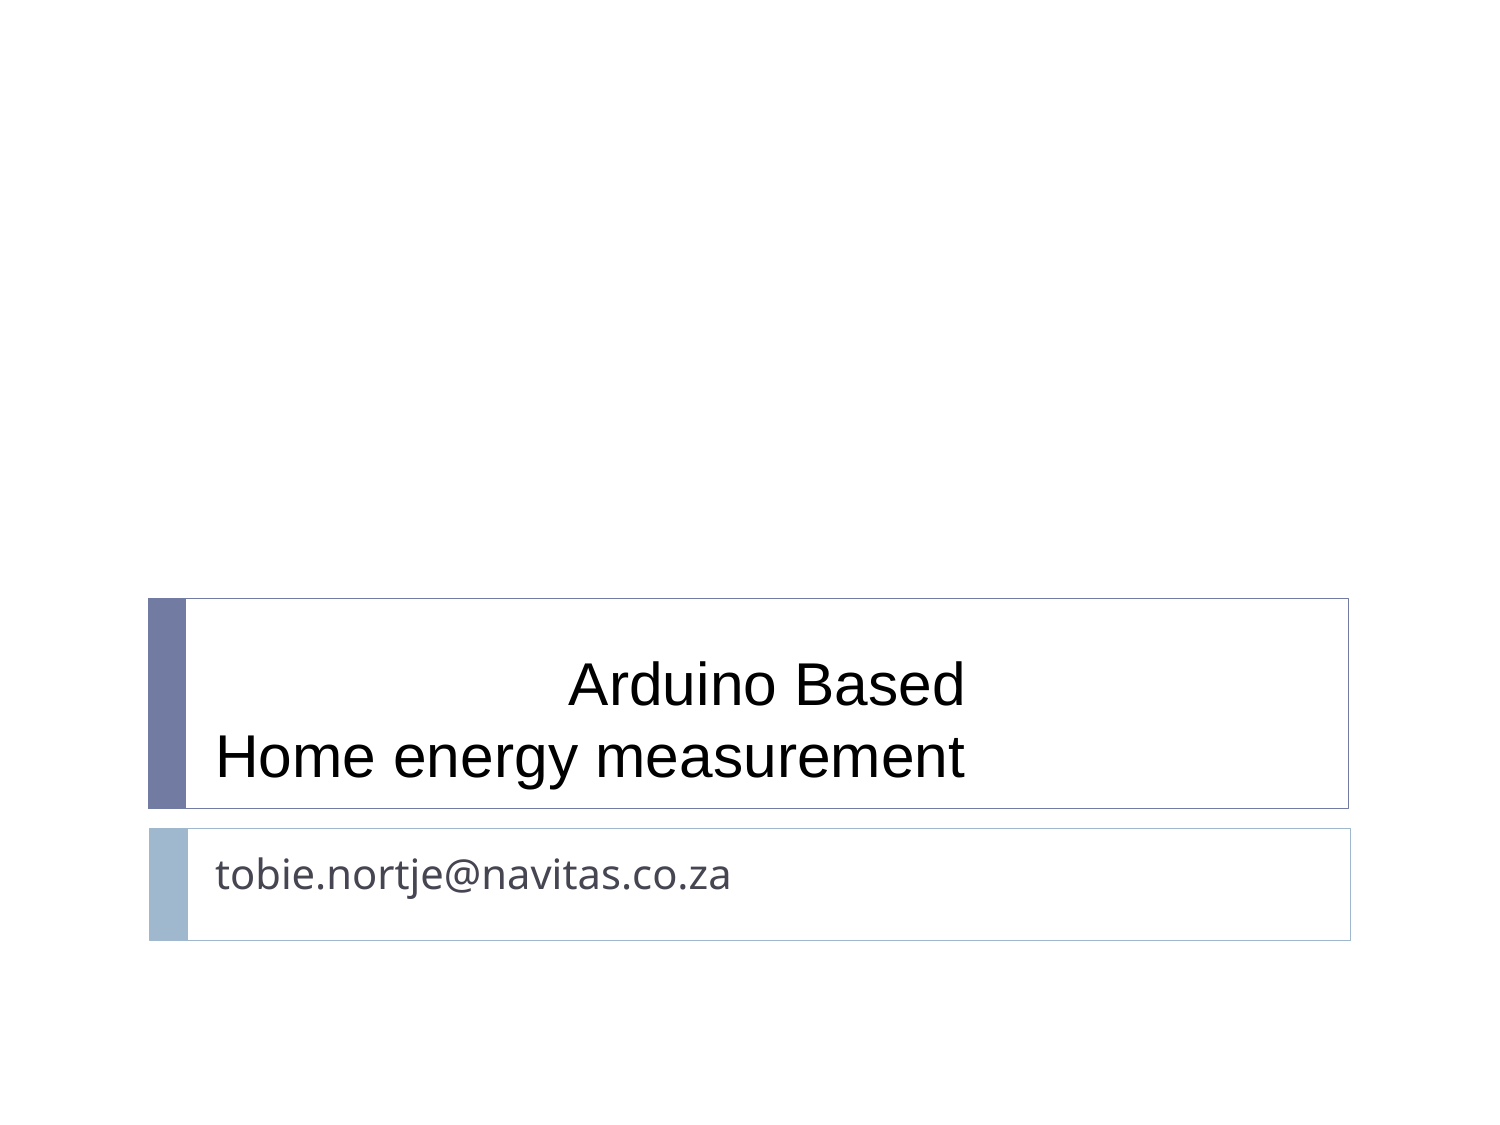

# Arduino Based Home energy measurement
tobie.nortje@navitas.co.za